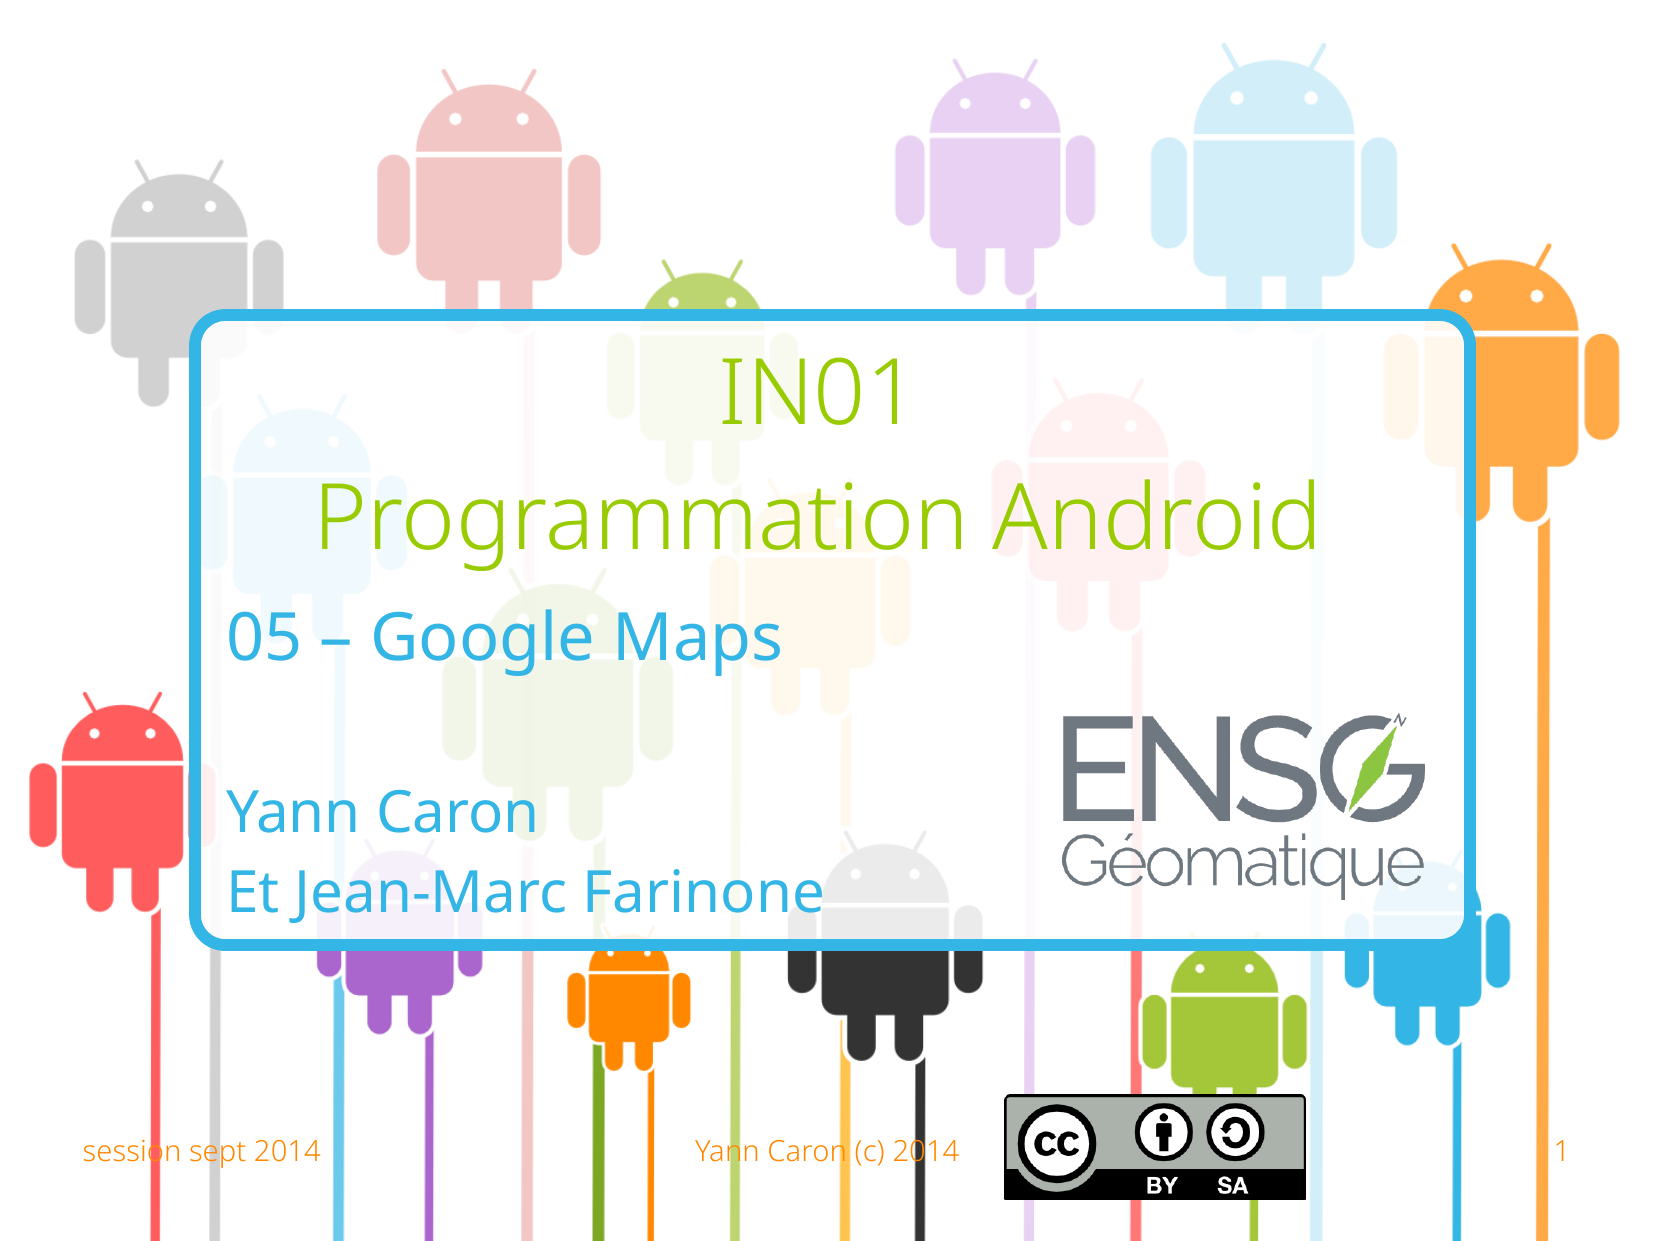

# IN01 Programmation Android
05 – Google Maps
Yann Caron
Et Jean-Marc Farinone
session sept 2014
Yann Caron (c) 2014
1